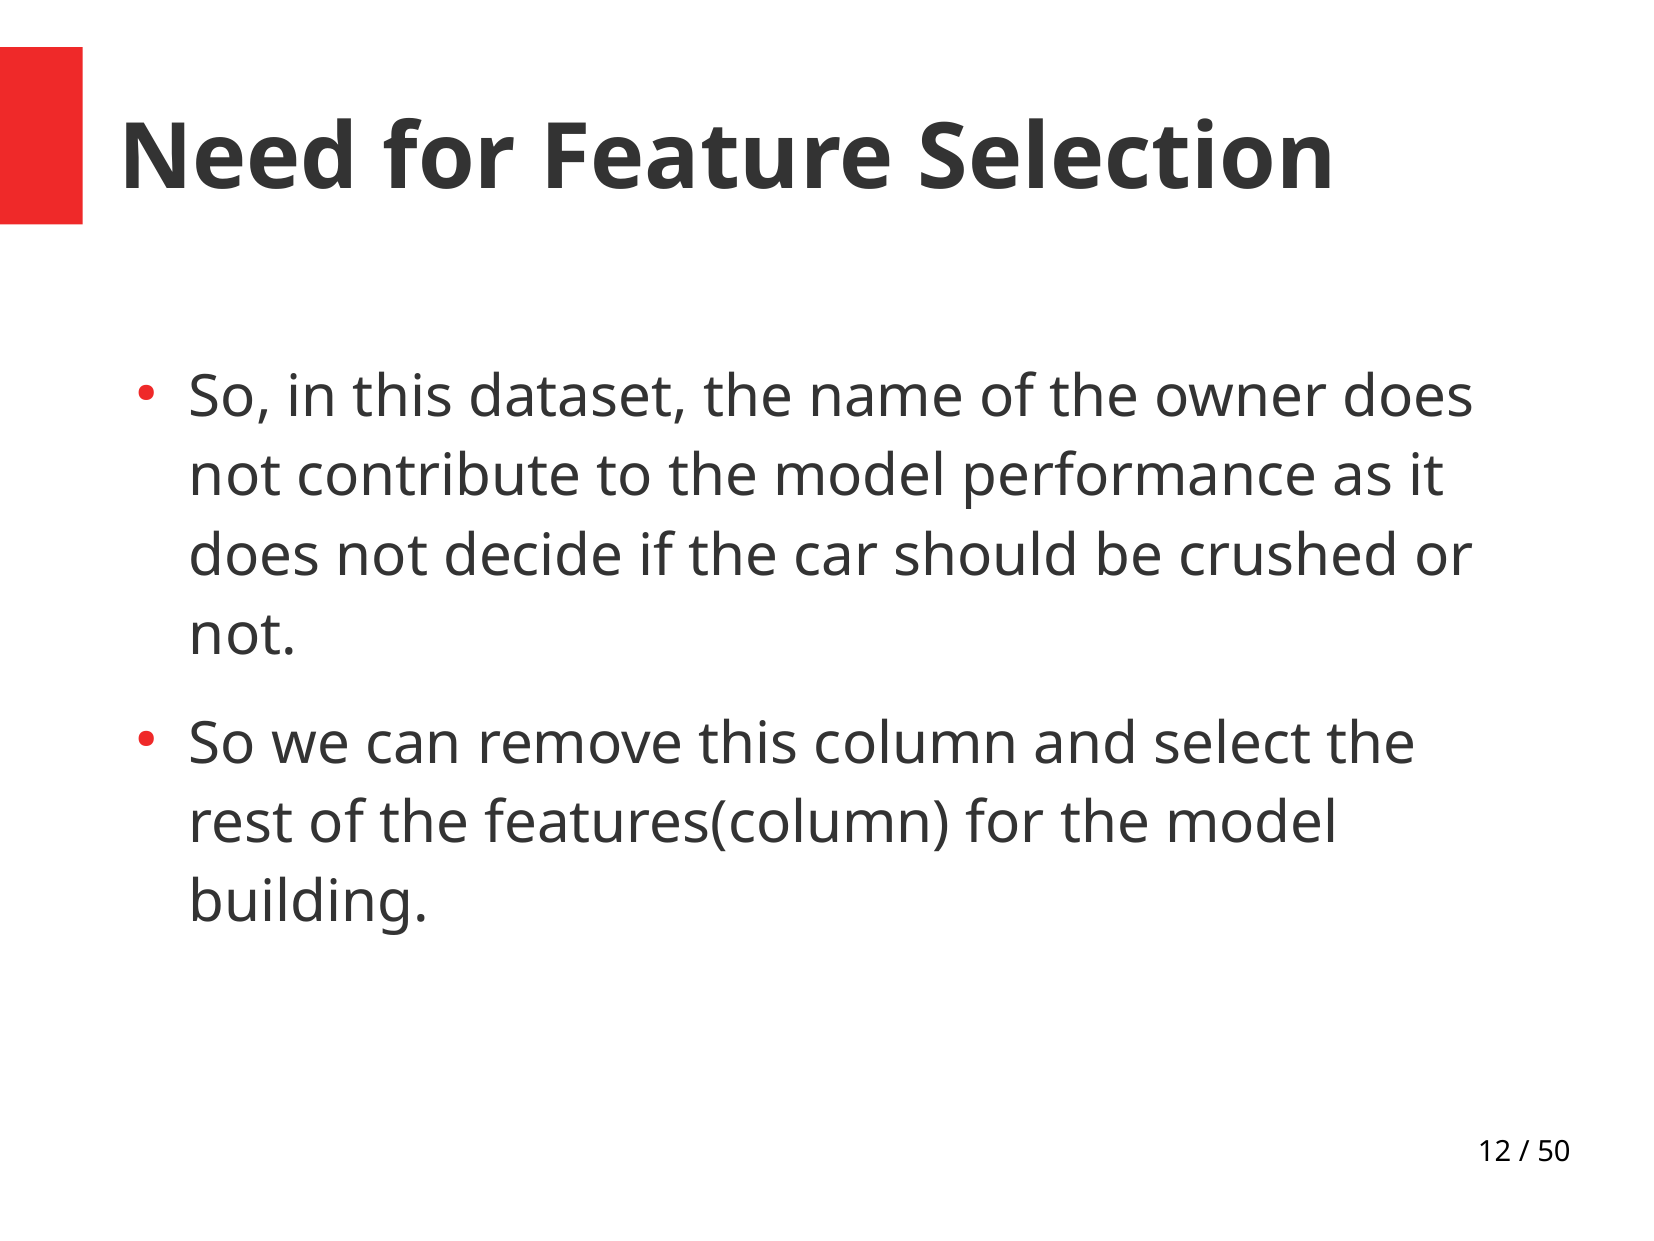

# Need for Feature Selection
So, in this dataset, the name of the owner does not contribute to the model performance as it does not decide if the car should be crushed or not.
So we can remove this column and select the rest of the features(column) for the model building.
12